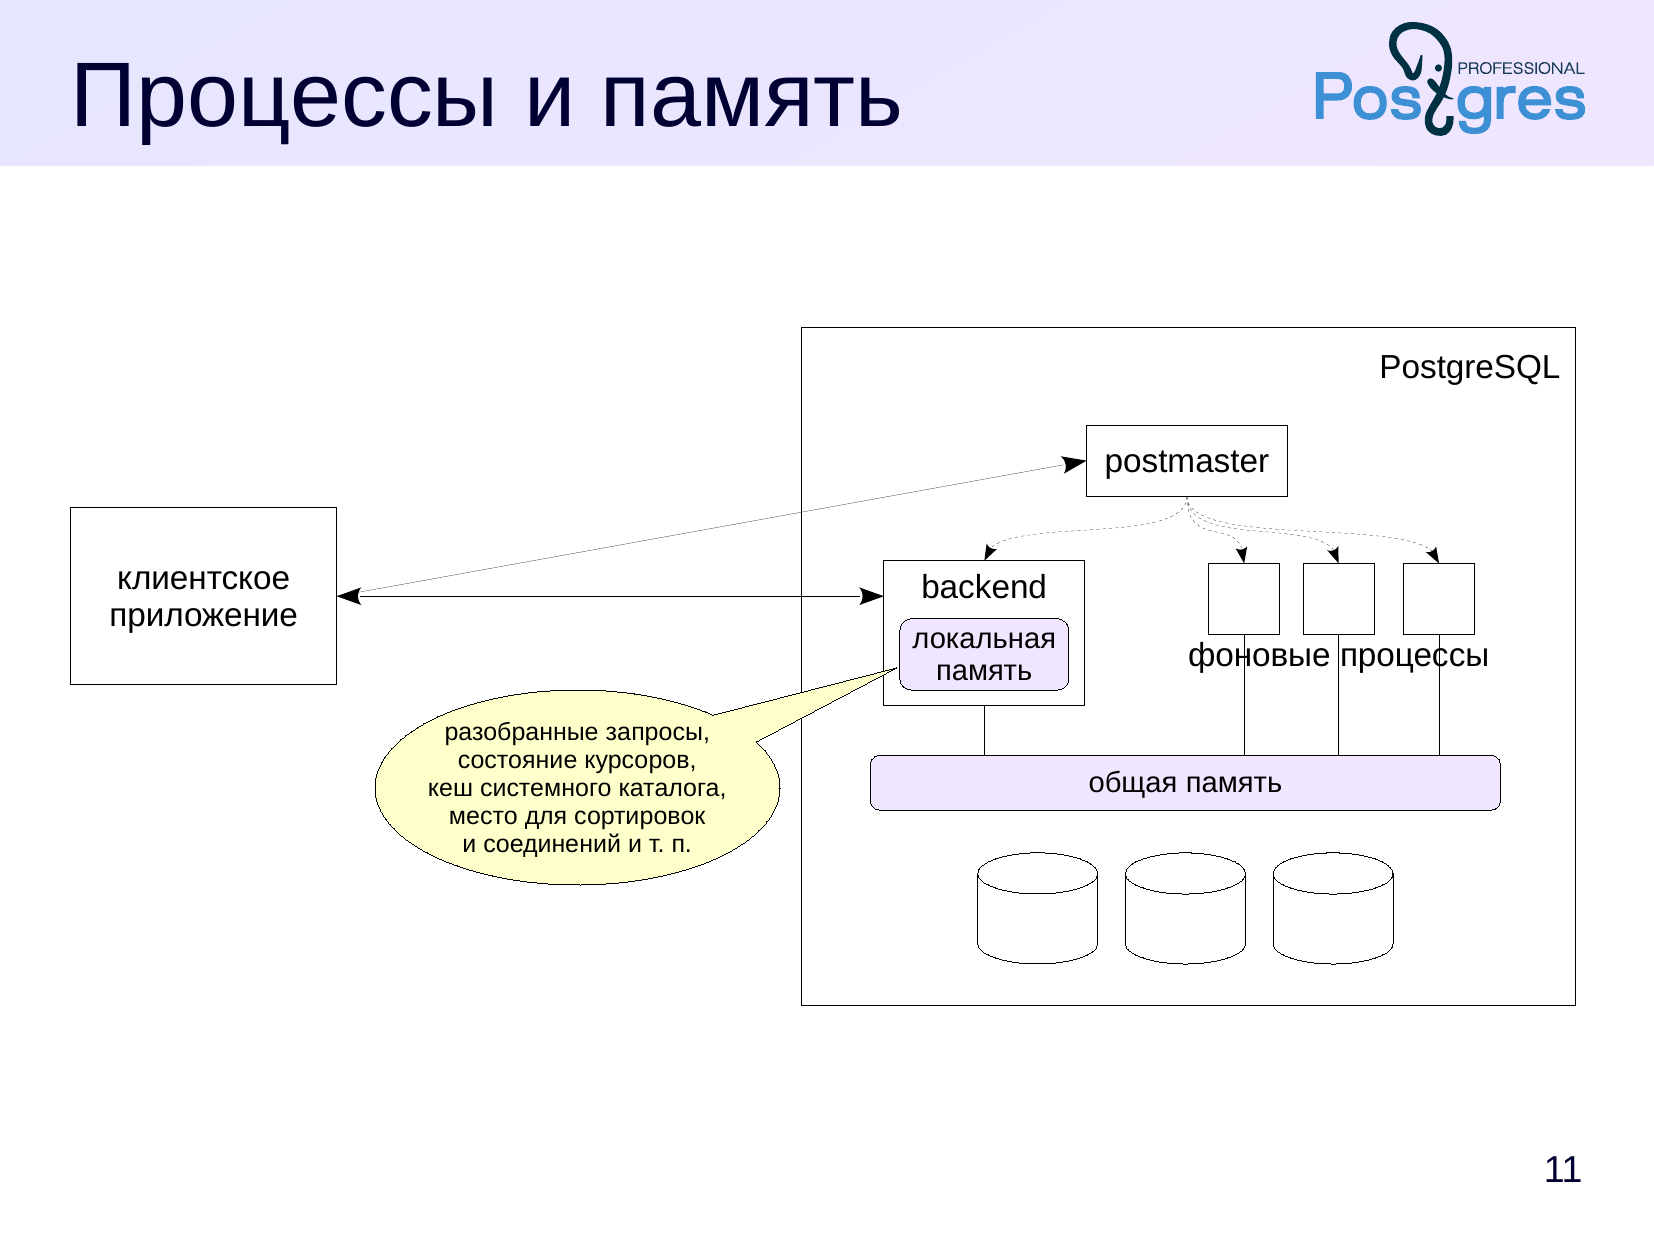

# Процессы и память
PostgreSQL
postmaster
клиентское
приложение
backend
backend
локальная
память
фоновые процессы
разобранные запросы,
состояние курсоров,
кеш системного каталога,
место для сортировок
и соединений и т. п.
общая память